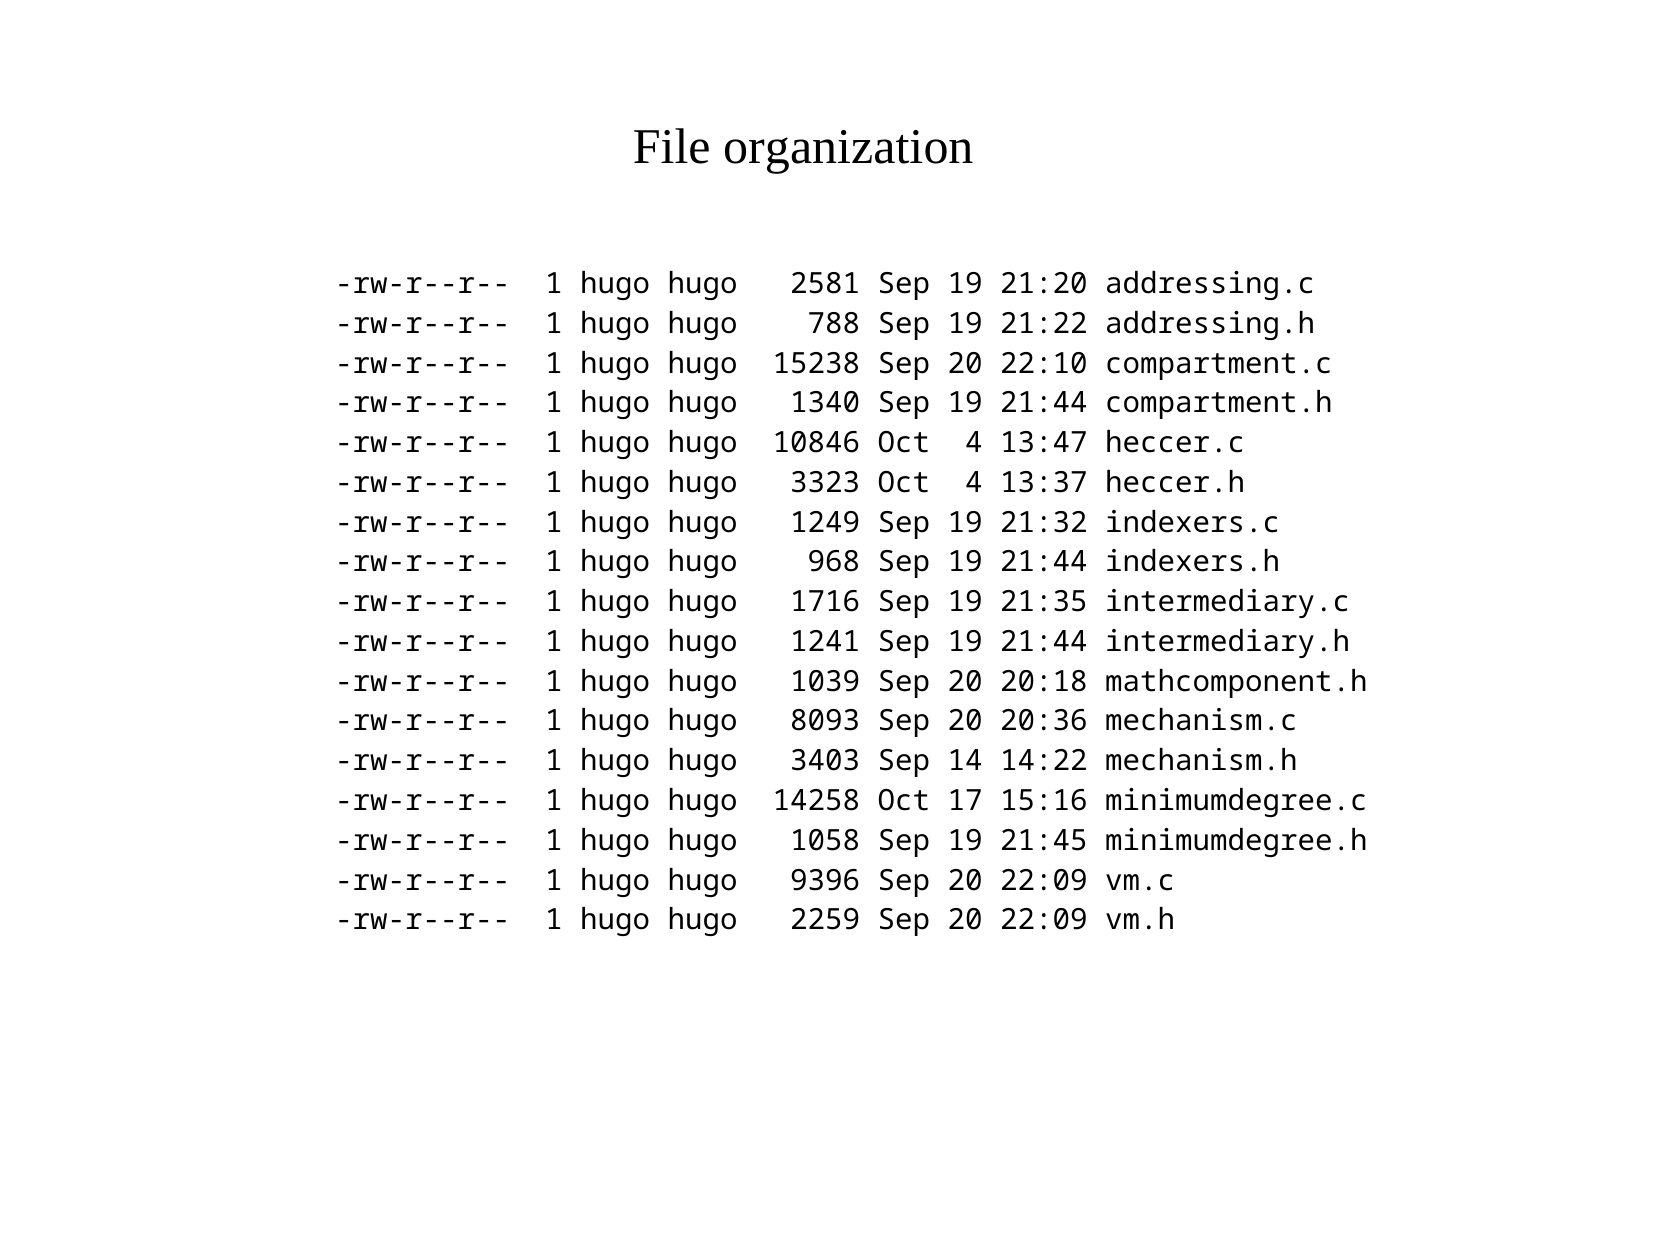

File organization
 -rw-r--r-- 1 hugo hugo 2581 Sep 19 21:20 addressing.c
 -rw-r--r-- 1 hugo hugo 788 Sep 19 21:22 addressing.h
 -rw-r--r-- 1 hugo hugo 15238 Sep 20 22:10 compartment.c
 -rw-r--r-- 1 hugo hugo 1340 Sep 19 21:44 compartment.h
 -rw-r--r-- 1 hugo hugo 10846 Oct 4 13:47 heccer.c
 -rw-r--r-- 1 hugo hugo 3323 Oct 4 13:37 heccer.h
 -rw-r--r-- 1 hugo hugo 1249 Sep 19 21:32 indexers.c
 -rw-r--r-- 1 hugo hugo 968 Sep 19 21:44 indexers.h
 -rw-r--r-- 1 hugo hugo 1716 Sep 19 21:35 intermediary.c
 -rw-r--r-- 1 hugo hugo 1241 Sep 19 21:44 intermediary.h
 -rw-r--r-- 1 hugo hugo 1039 Sep 20 20:18 mathcomponent.h
 -rw-r--r-- 1 hugo hugo 8093 Sep 20 20:36 mechanism.c
 -rw-r--r-- 1 hugo hugo 3403 Sep 14 14:22 mechanism.h
 -rw-r--r-- 1 hugo hugo 14258 Oct 17 15:16 minimumdegree.c
 -rw-r--r-- 1 hugo hugo 1058 Sep 19 21:45 minimumdegree.h
 -rw-r--r-- 1 hugo hugo 9396 Sep 20 22:09 vm.c
 -rw-r--r-- 1 hugo hugo 2259 Sep 20 22:09 vm.h